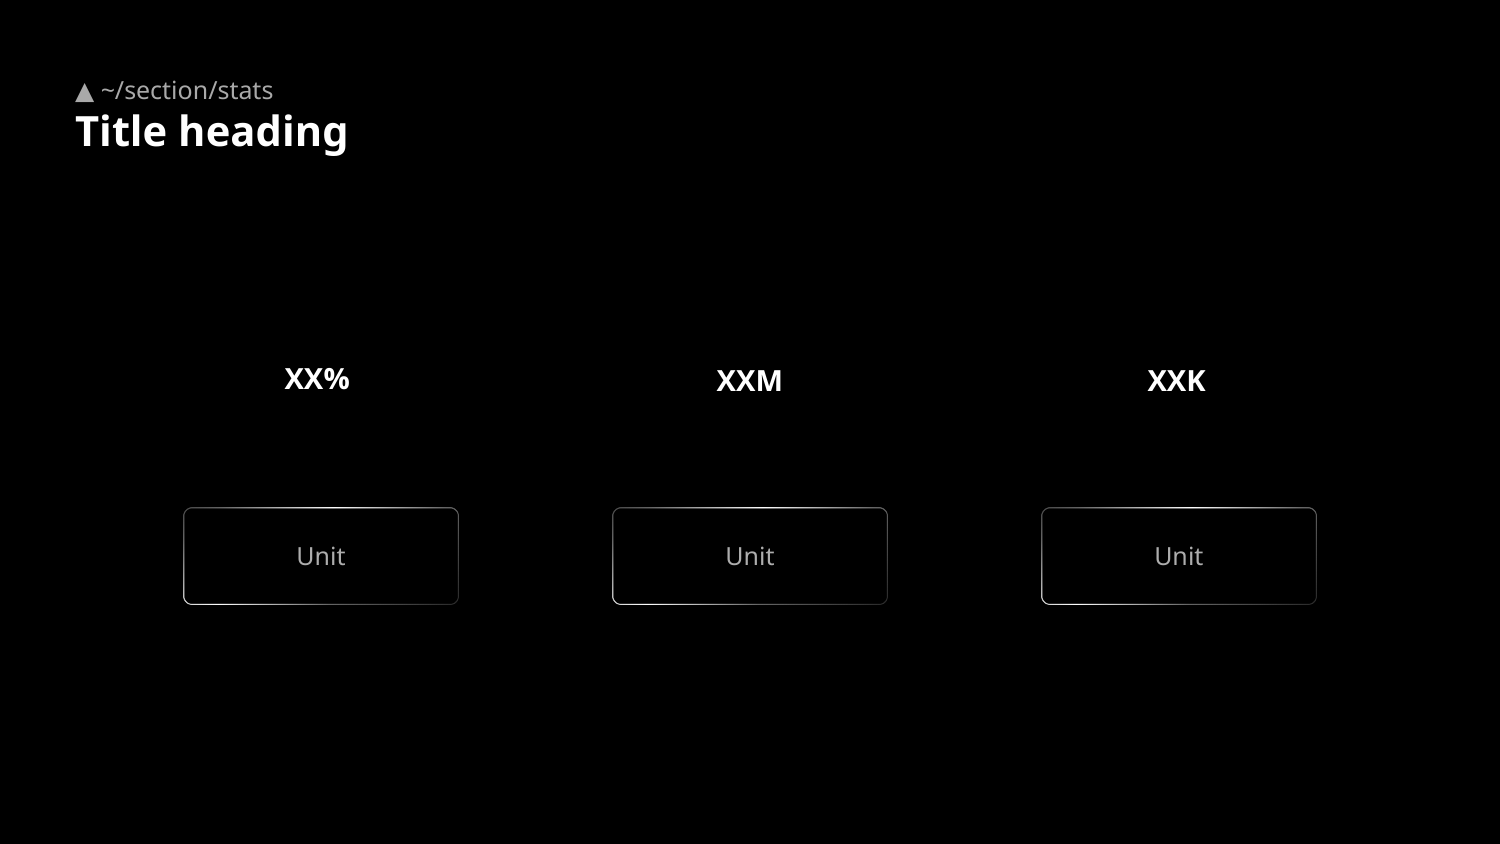

▲ ~/section/stats
Title heading
XX%
XXM
XXK
Unit
Unit
Unit